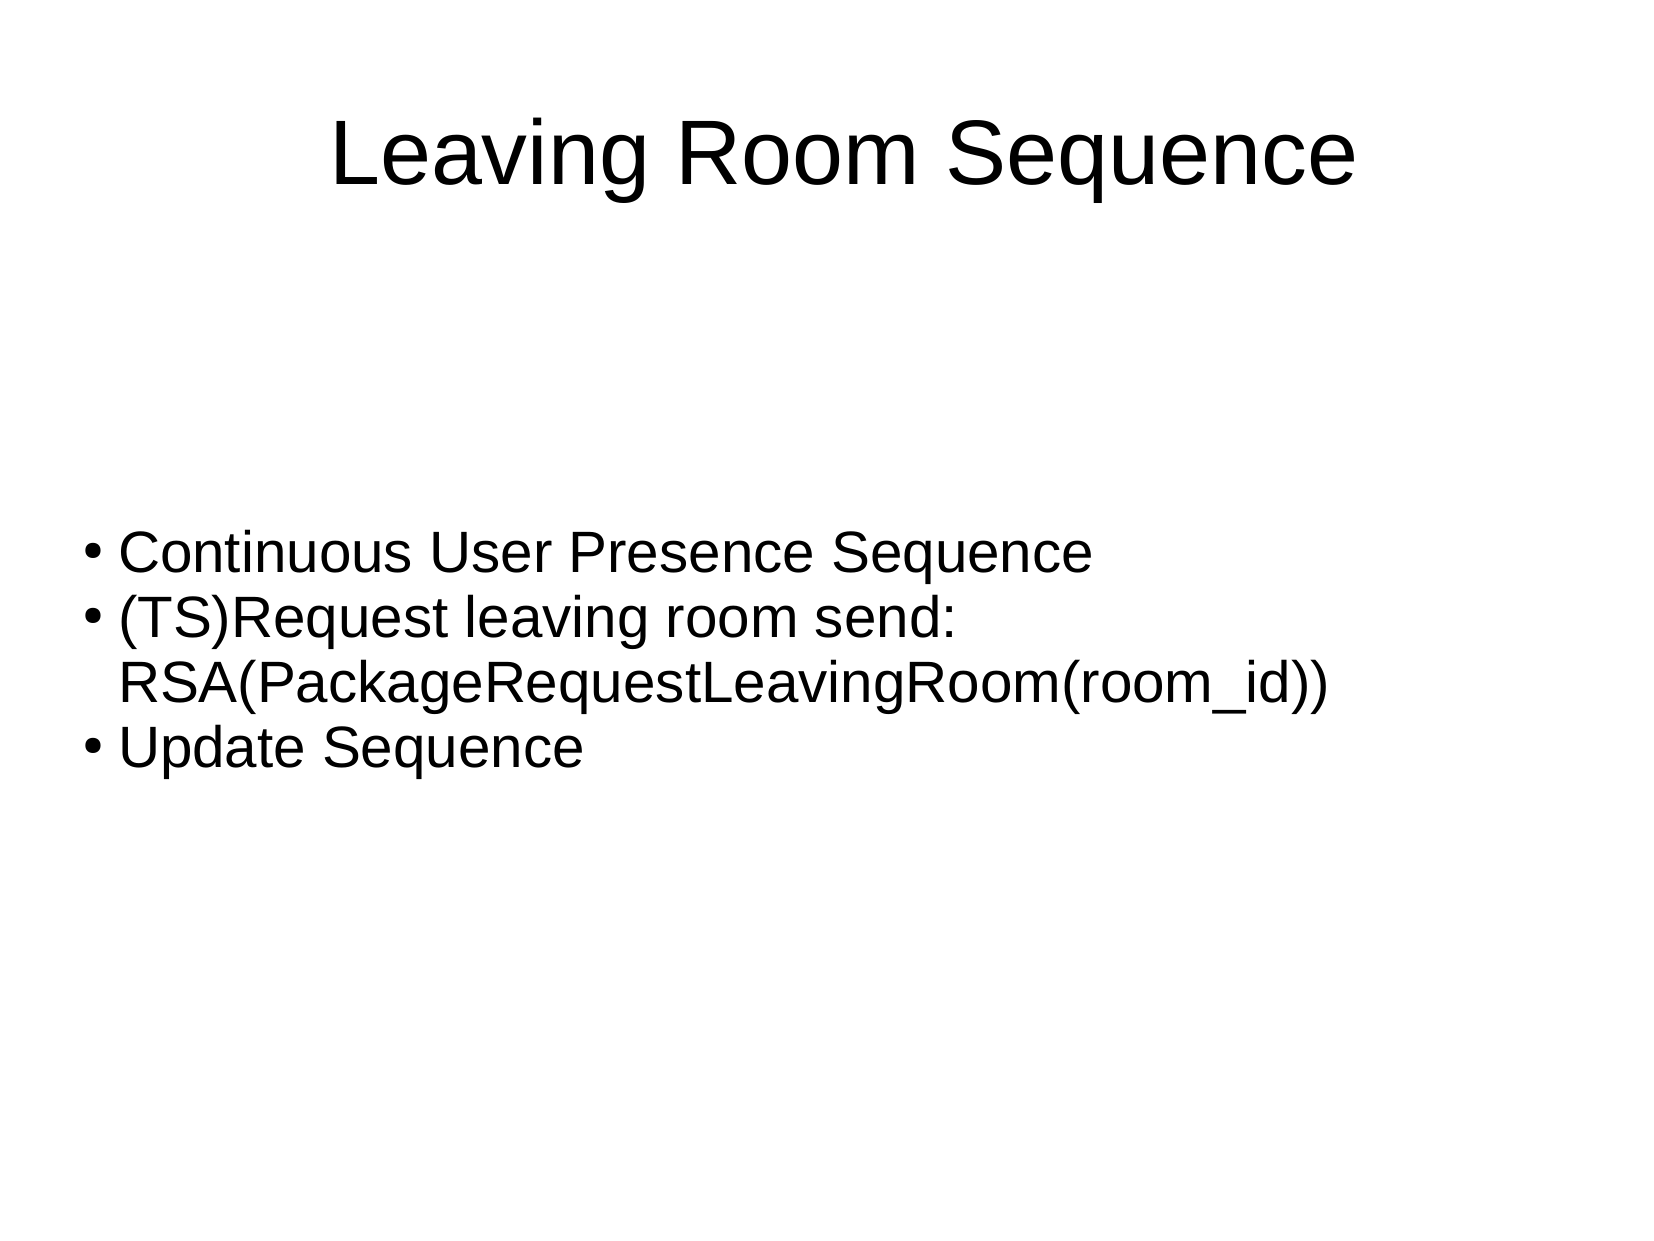

# Leaving Room Sequence
Continuous User Presence Sequence
(TS)Request leaving room send: RSA(PackageRequestLeavingRoom(room_id))
Update Sequence